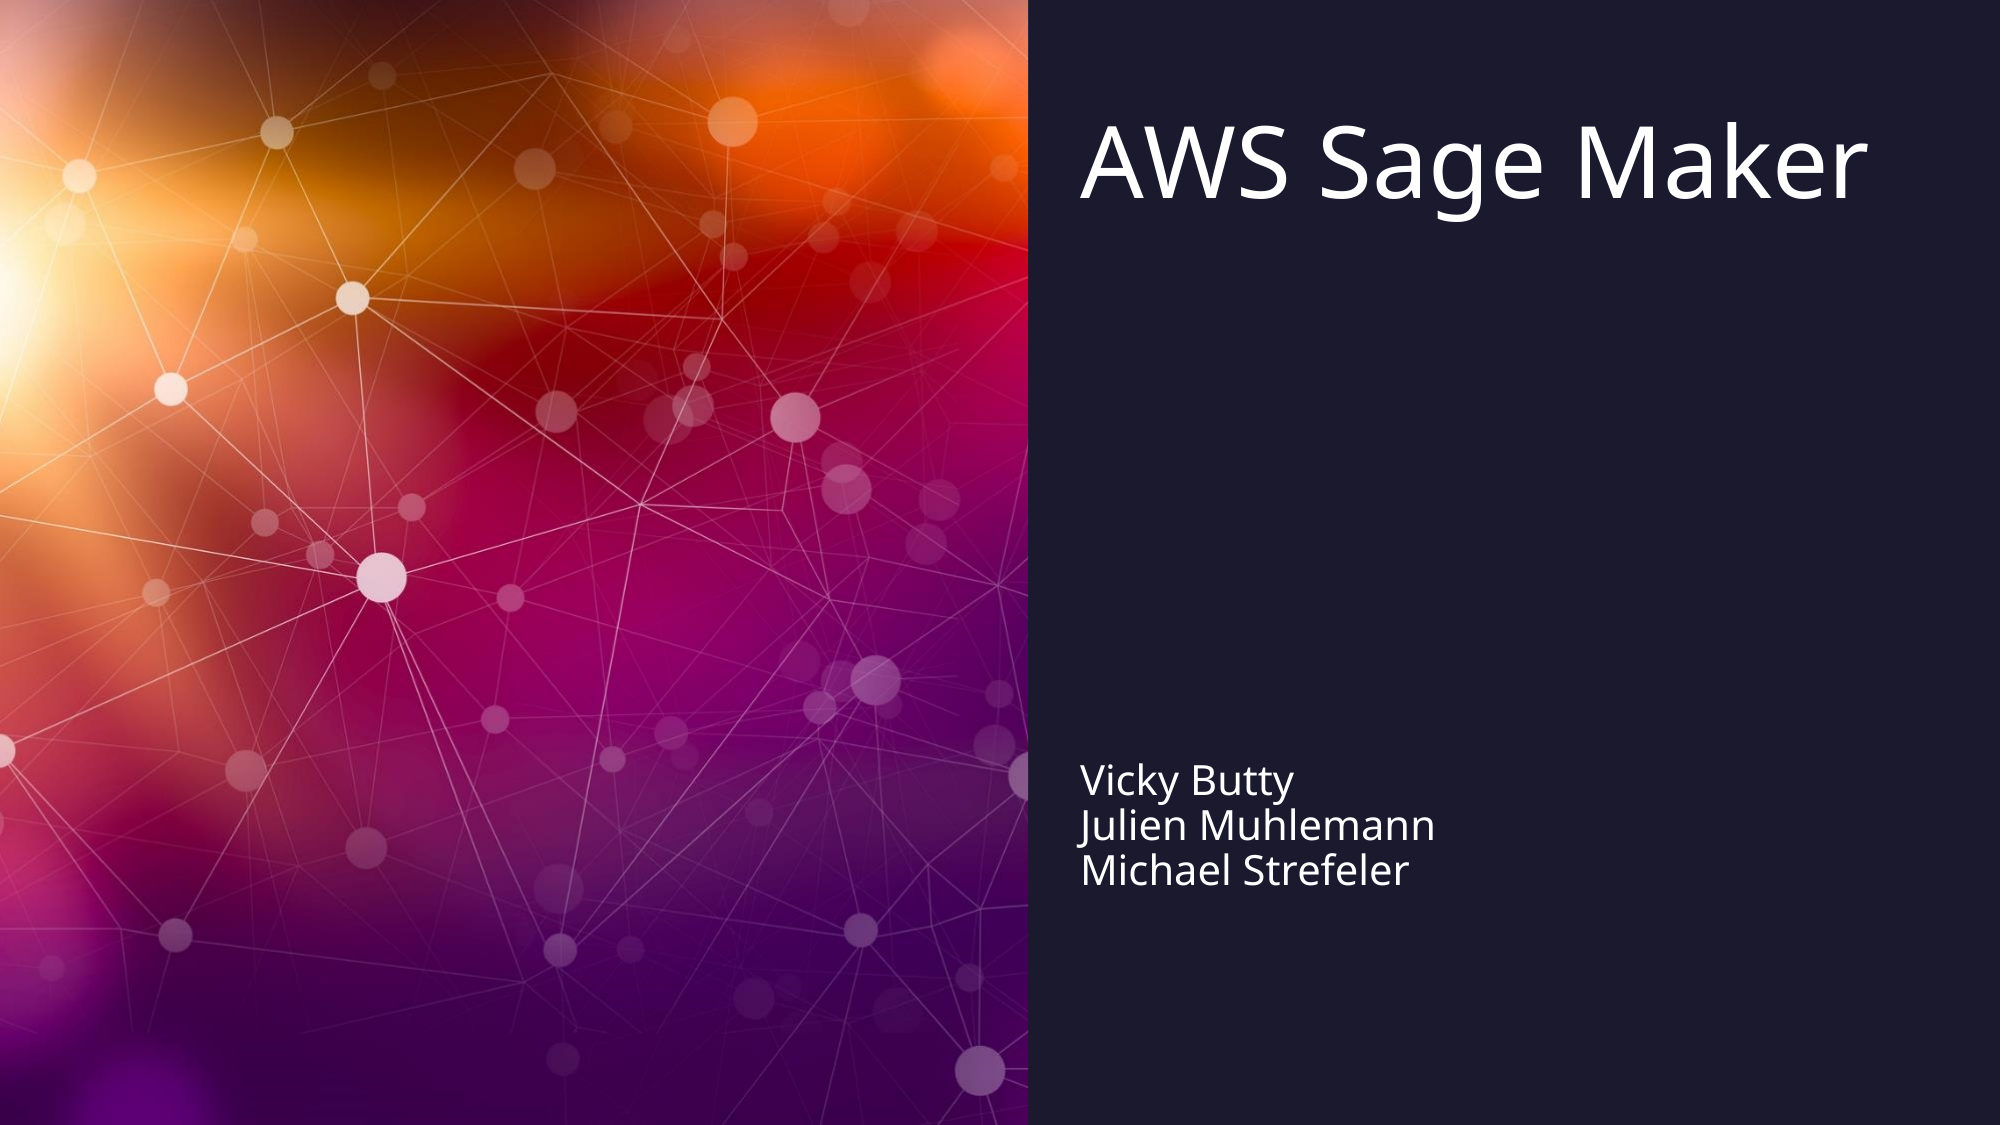

# AWS Sage Maker Vicky Butty Julien Muhlemann Michael Strefeler